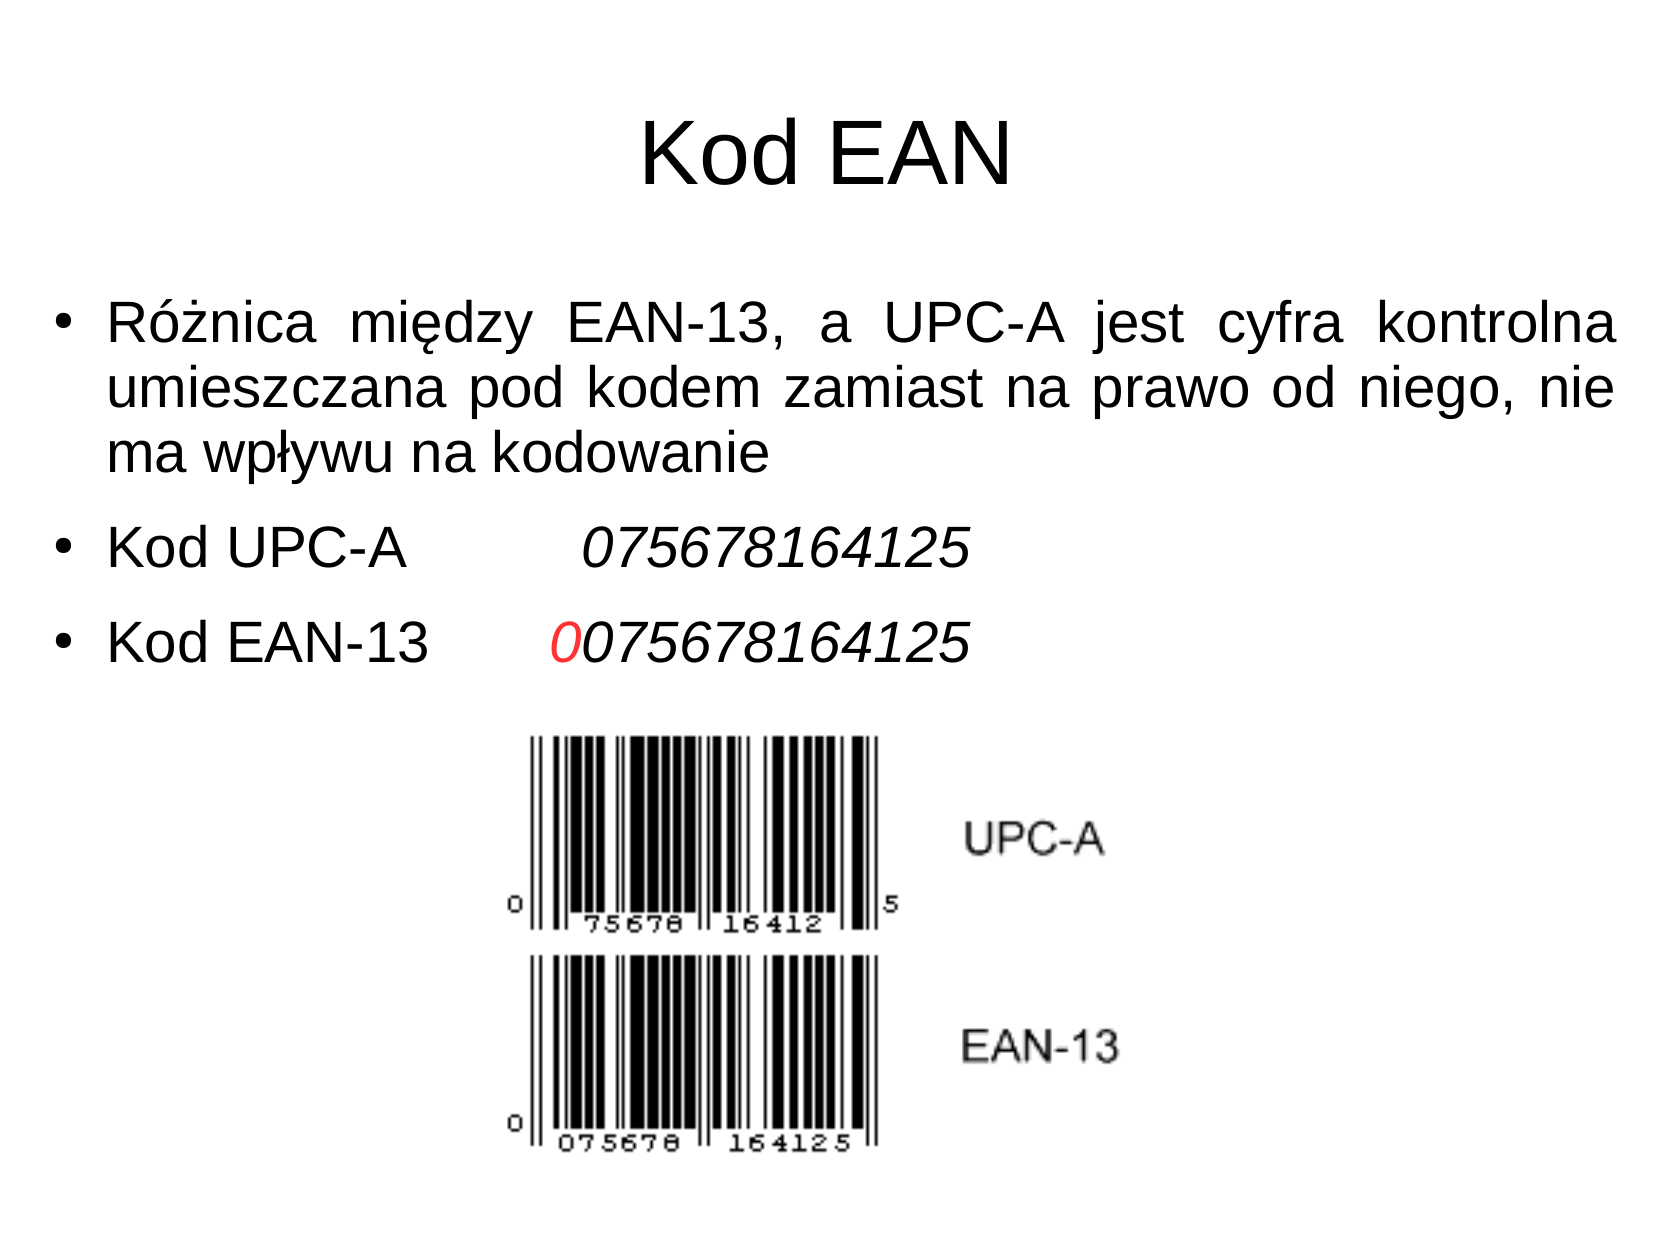

# Kod EAN
Różnica między EAN-13, a UPC-A jest cyfra kontrolna umieszczana pod kodem zamiast na prawo od niego, nie ma wpływu na kodowanie
Kod UPC-A		 075678164125
Kod EAN-13		0075678164125